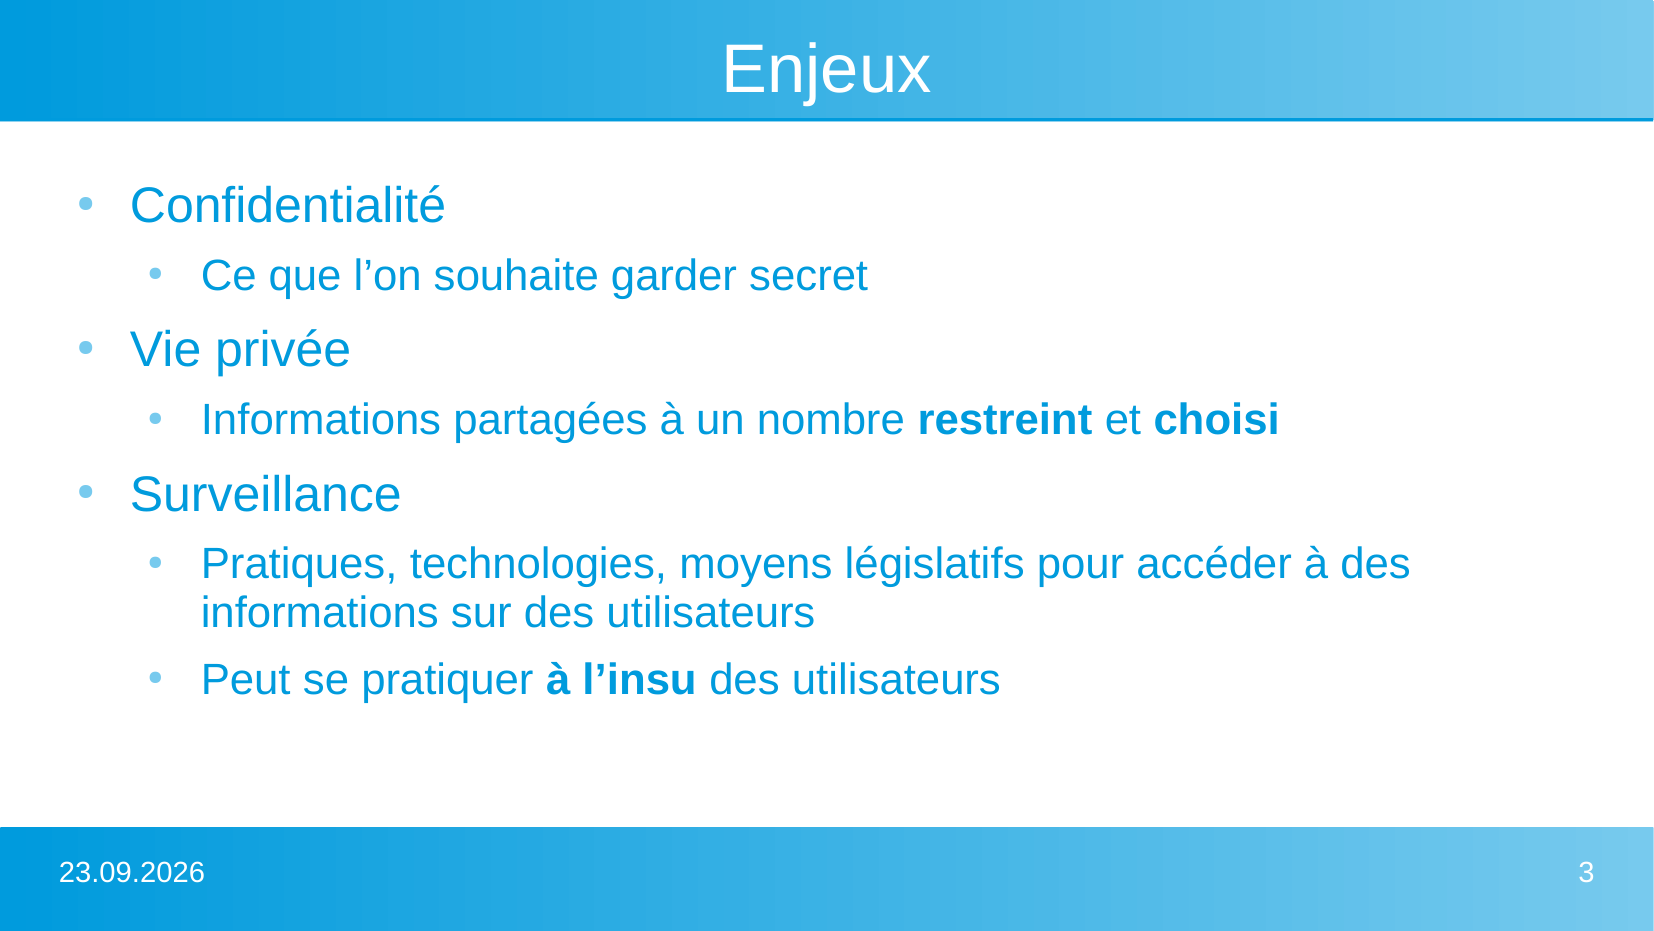

# Enjeux
Confidentialité
Ce que l’on souhaite garder secret
Vie privée
Informations partagées à un nombre restreint et choisi
Surveillance
Pratiques, technologies, moyens législatifs pour accéder à des informations sur des utilisateurs
Peut se pratiquer à l’insu des utilisateurs
3